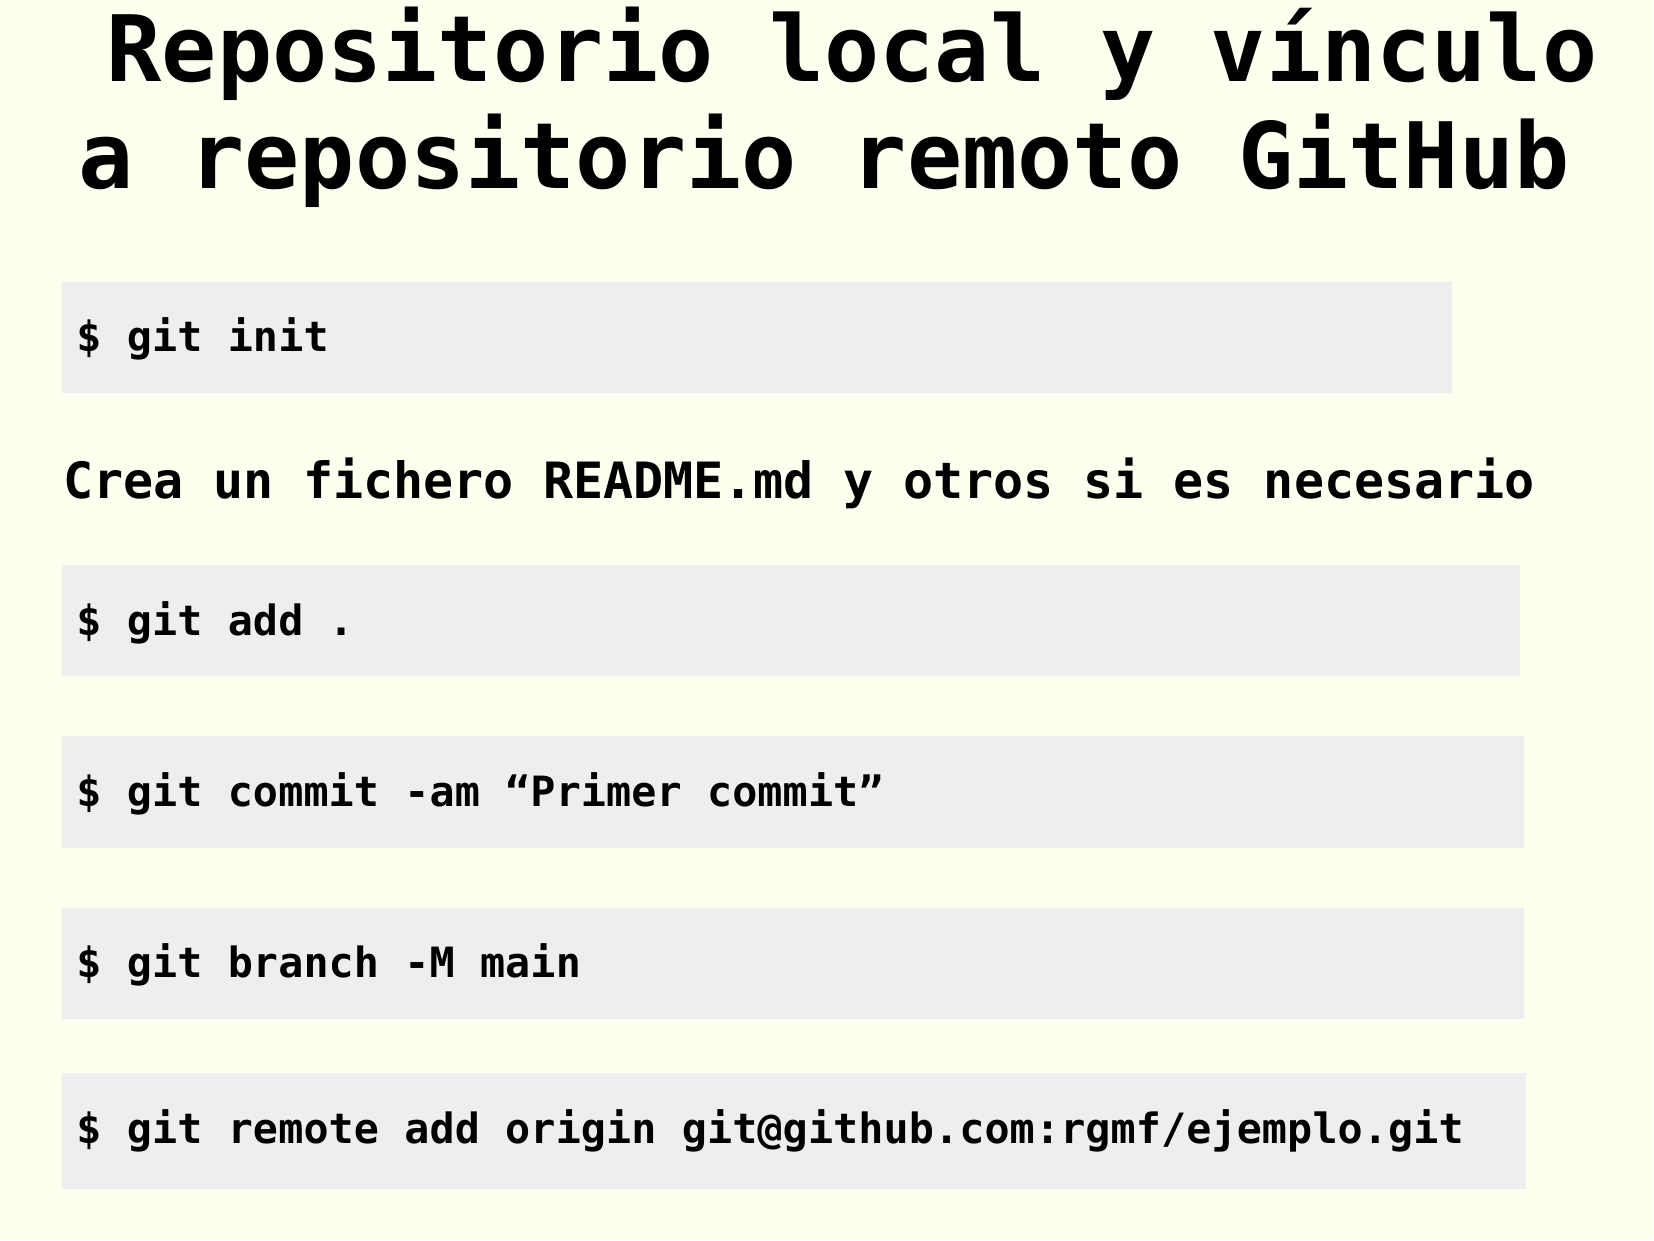

# Repositorio local y vínculo a repositorio remoto GitHub
$ git init
Crea un fichero README.md y otros si es necesario
$ git add .
$ git commit -am “Primer commit”
$ git branch -M main
$ git remote add origin git@github.com:rgmf/ejemplo.git